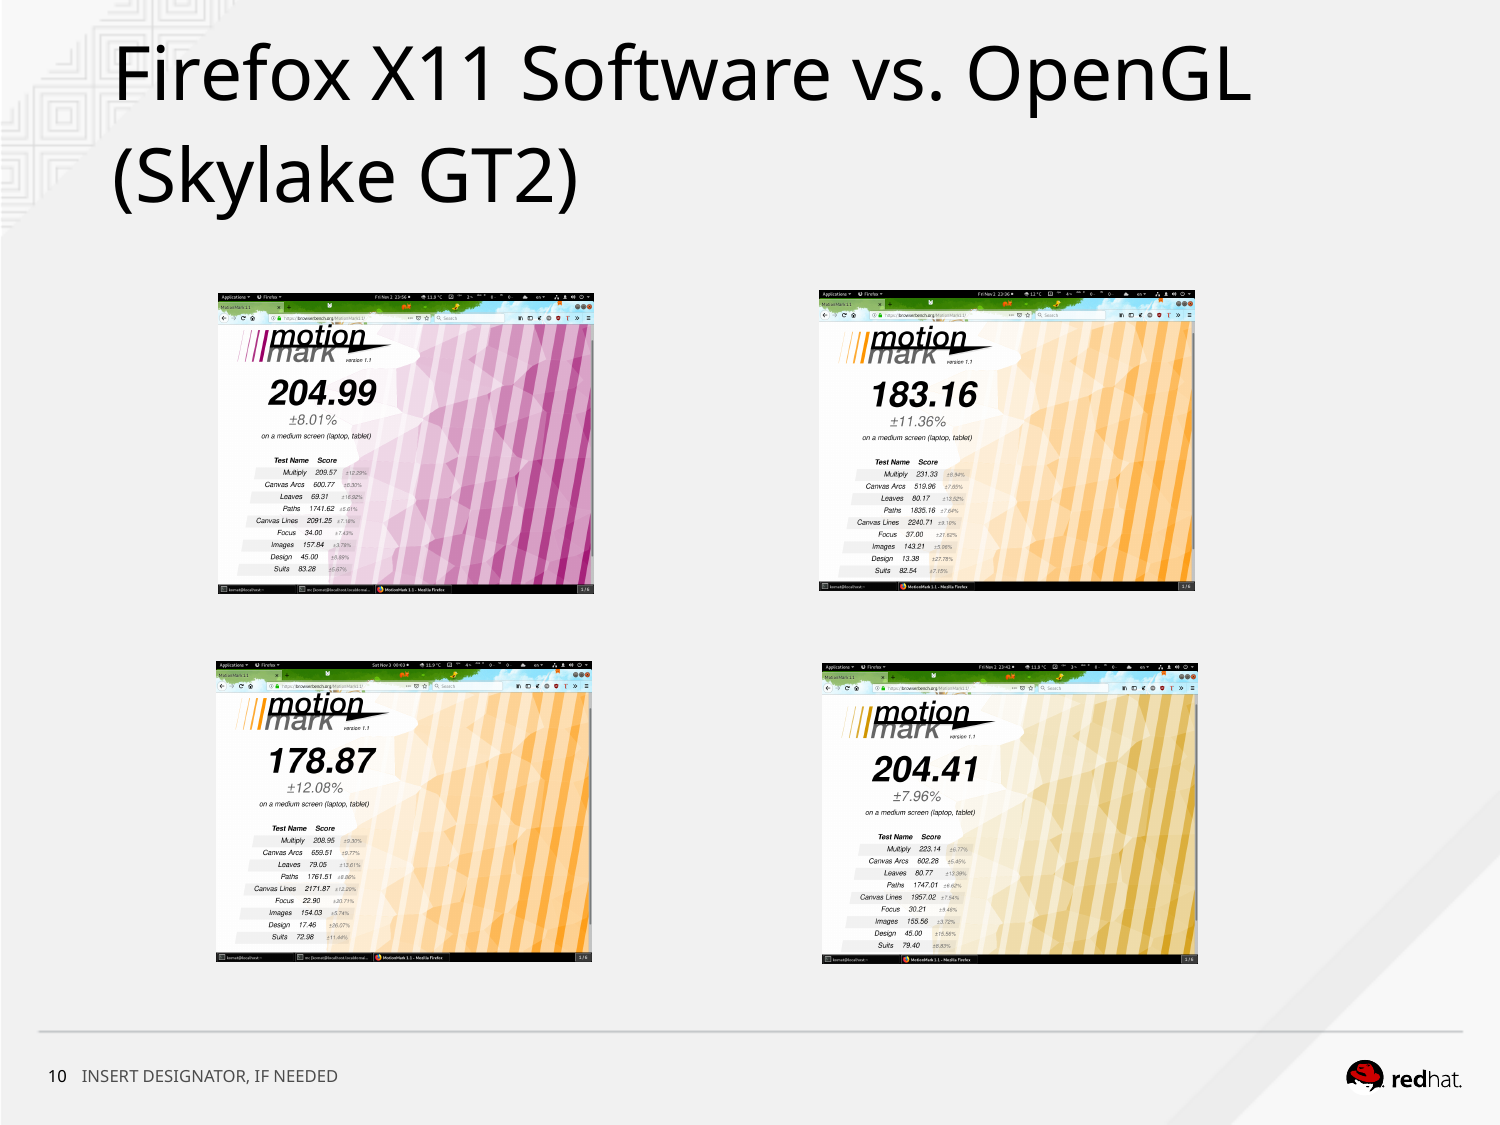

# Firefox X11 Software vs. OpenGL (Skylake GT2)
10
INSERT DESIGNATOR, IF NEEDED